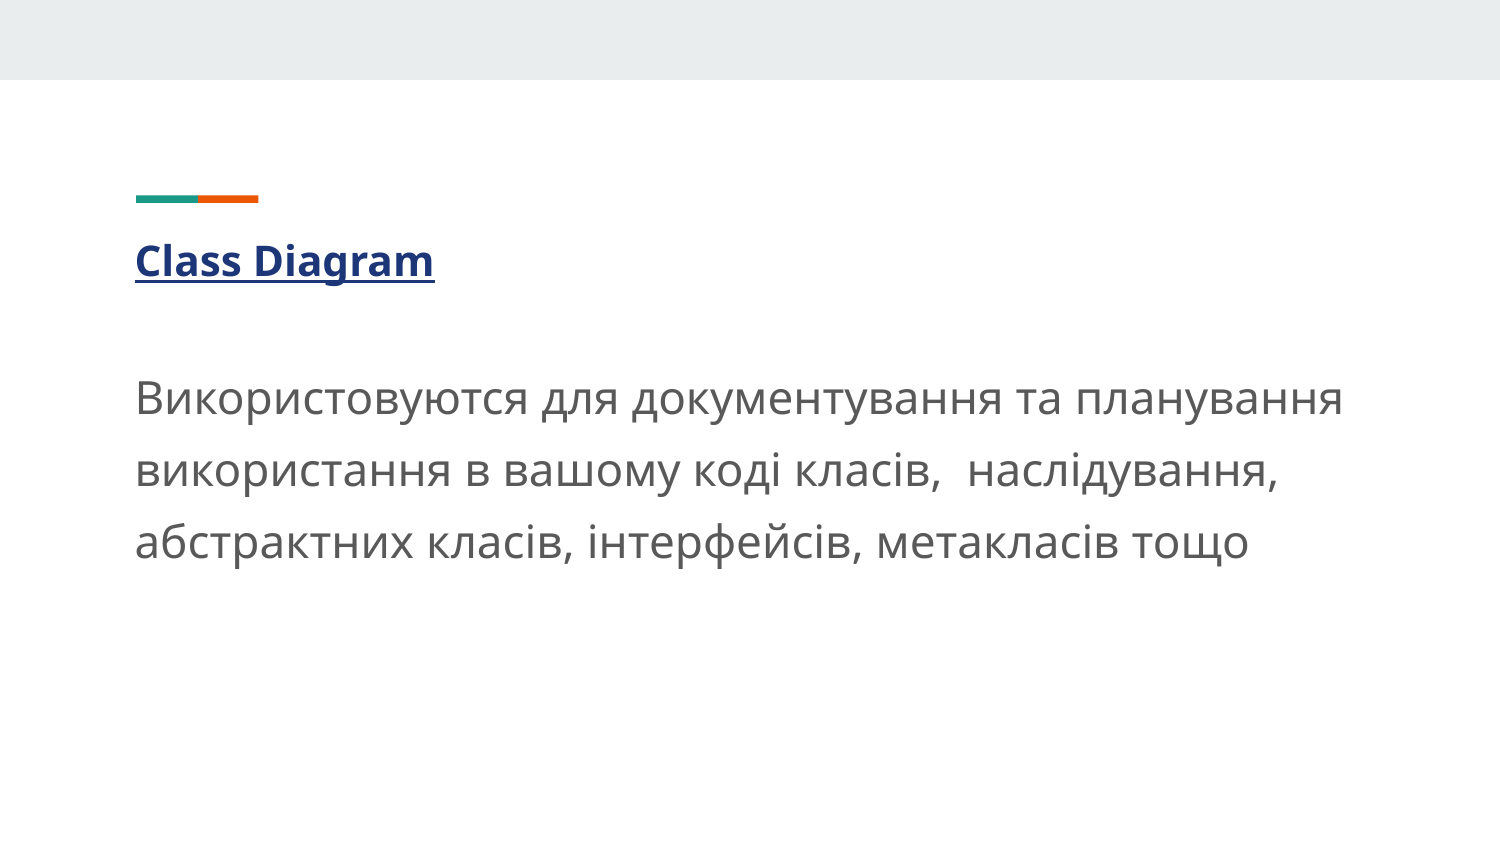

# Class Diagram
Використовуются для документування та планування використання в вашому коді класів, наслідування, абстрактних класів, інтерфейсів, метакласів тощо